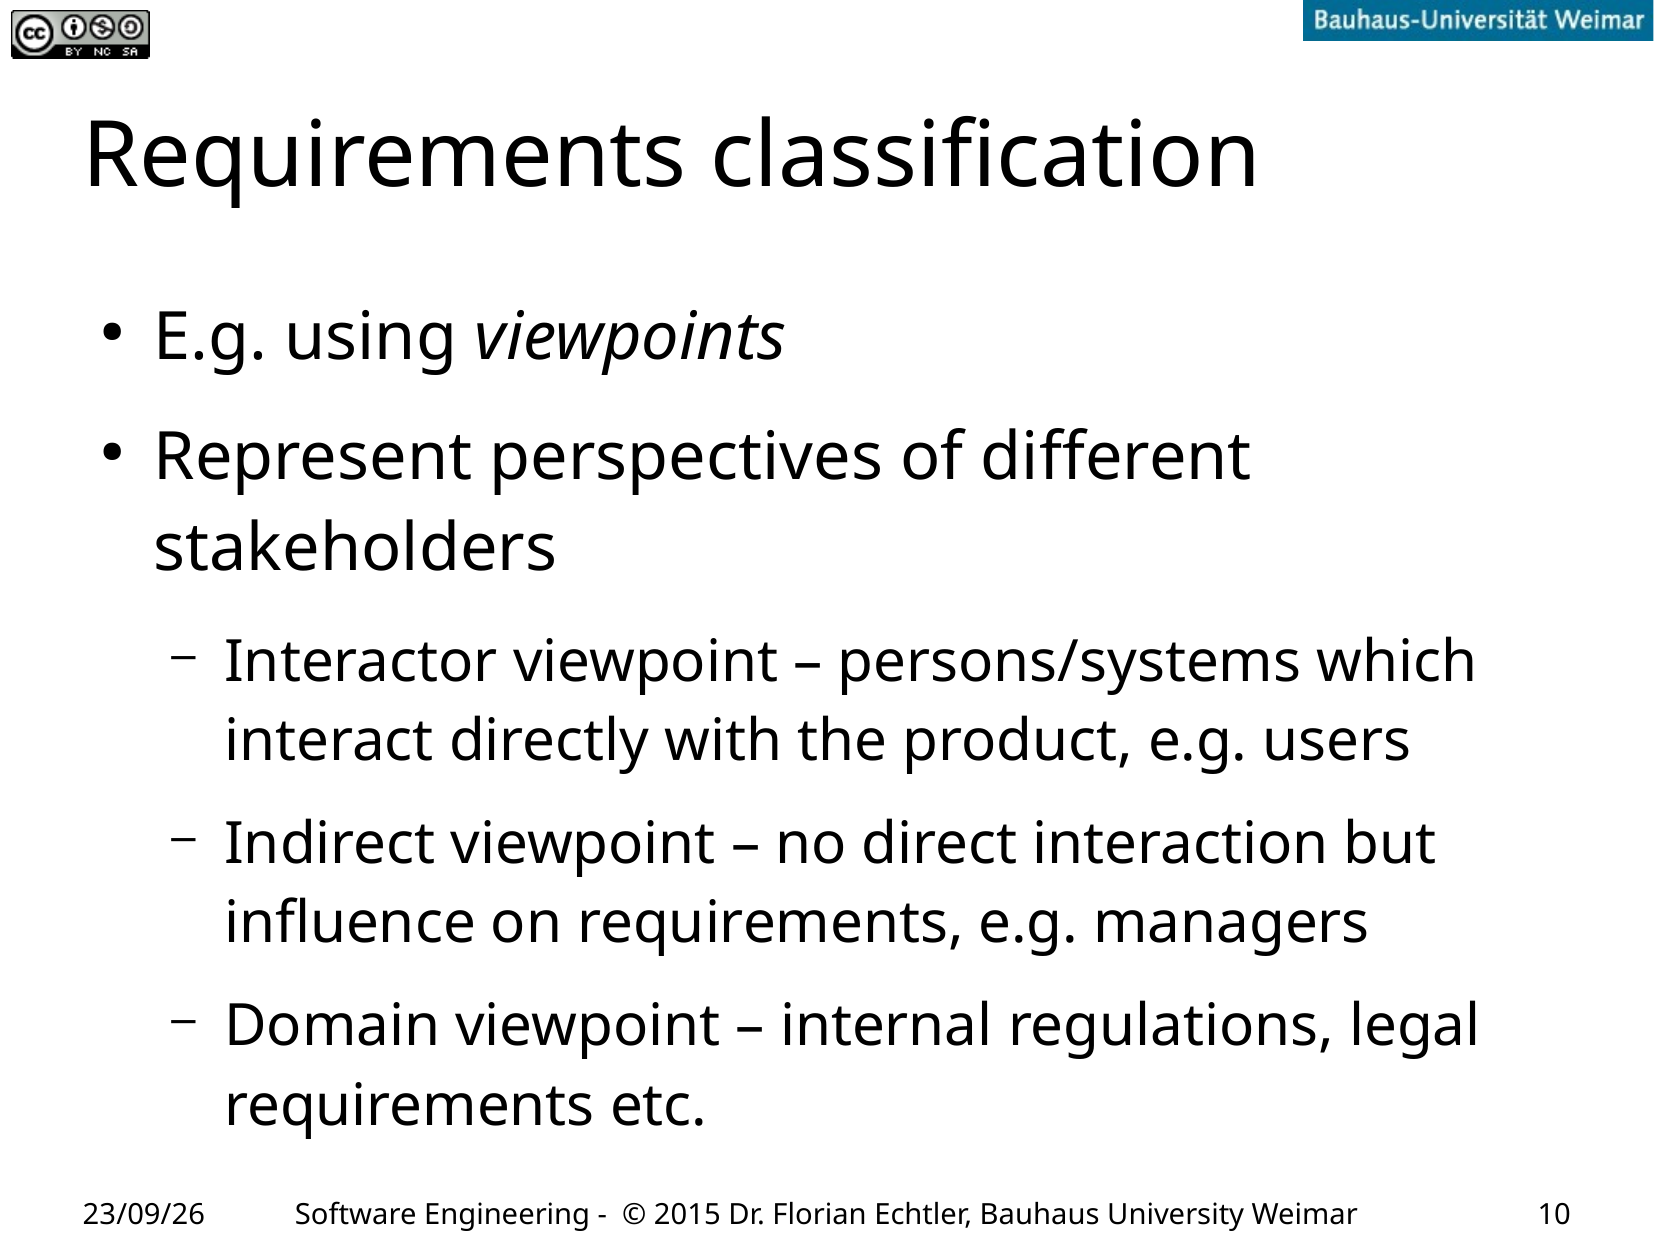

# Requirements classification
E.g. using viewpoints
Represent perspectives of different stakeholders
Interactor viewpoint – persons/systems which interact directly with the product, e.g. users
Indirect viewpoint – no direct interaction but influence on requirements, e.g. managers
Domain viewpoint – internal regulations, legal requirements etc.
Software Engineering - © 2015 Dr. Florian Echtler, Bauhaus University Weimar
10